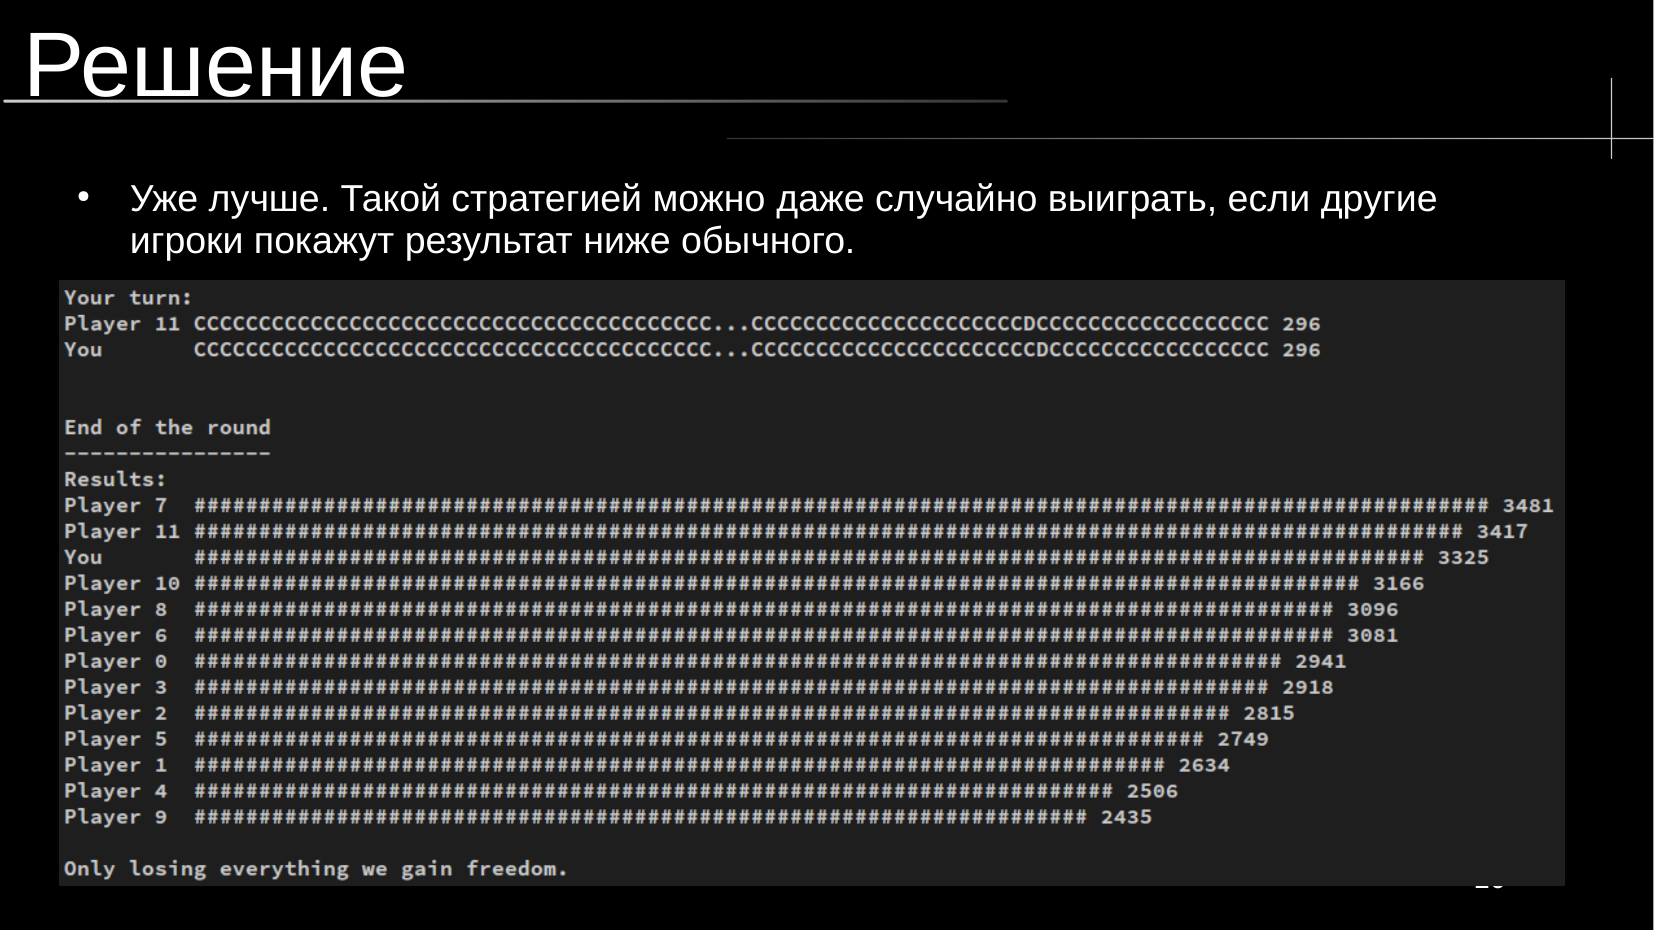

# Решение
Уже лучше. Такой стратегией можно даже случайно выиграть, если другие игроки покажут результат ниже обычного.
10